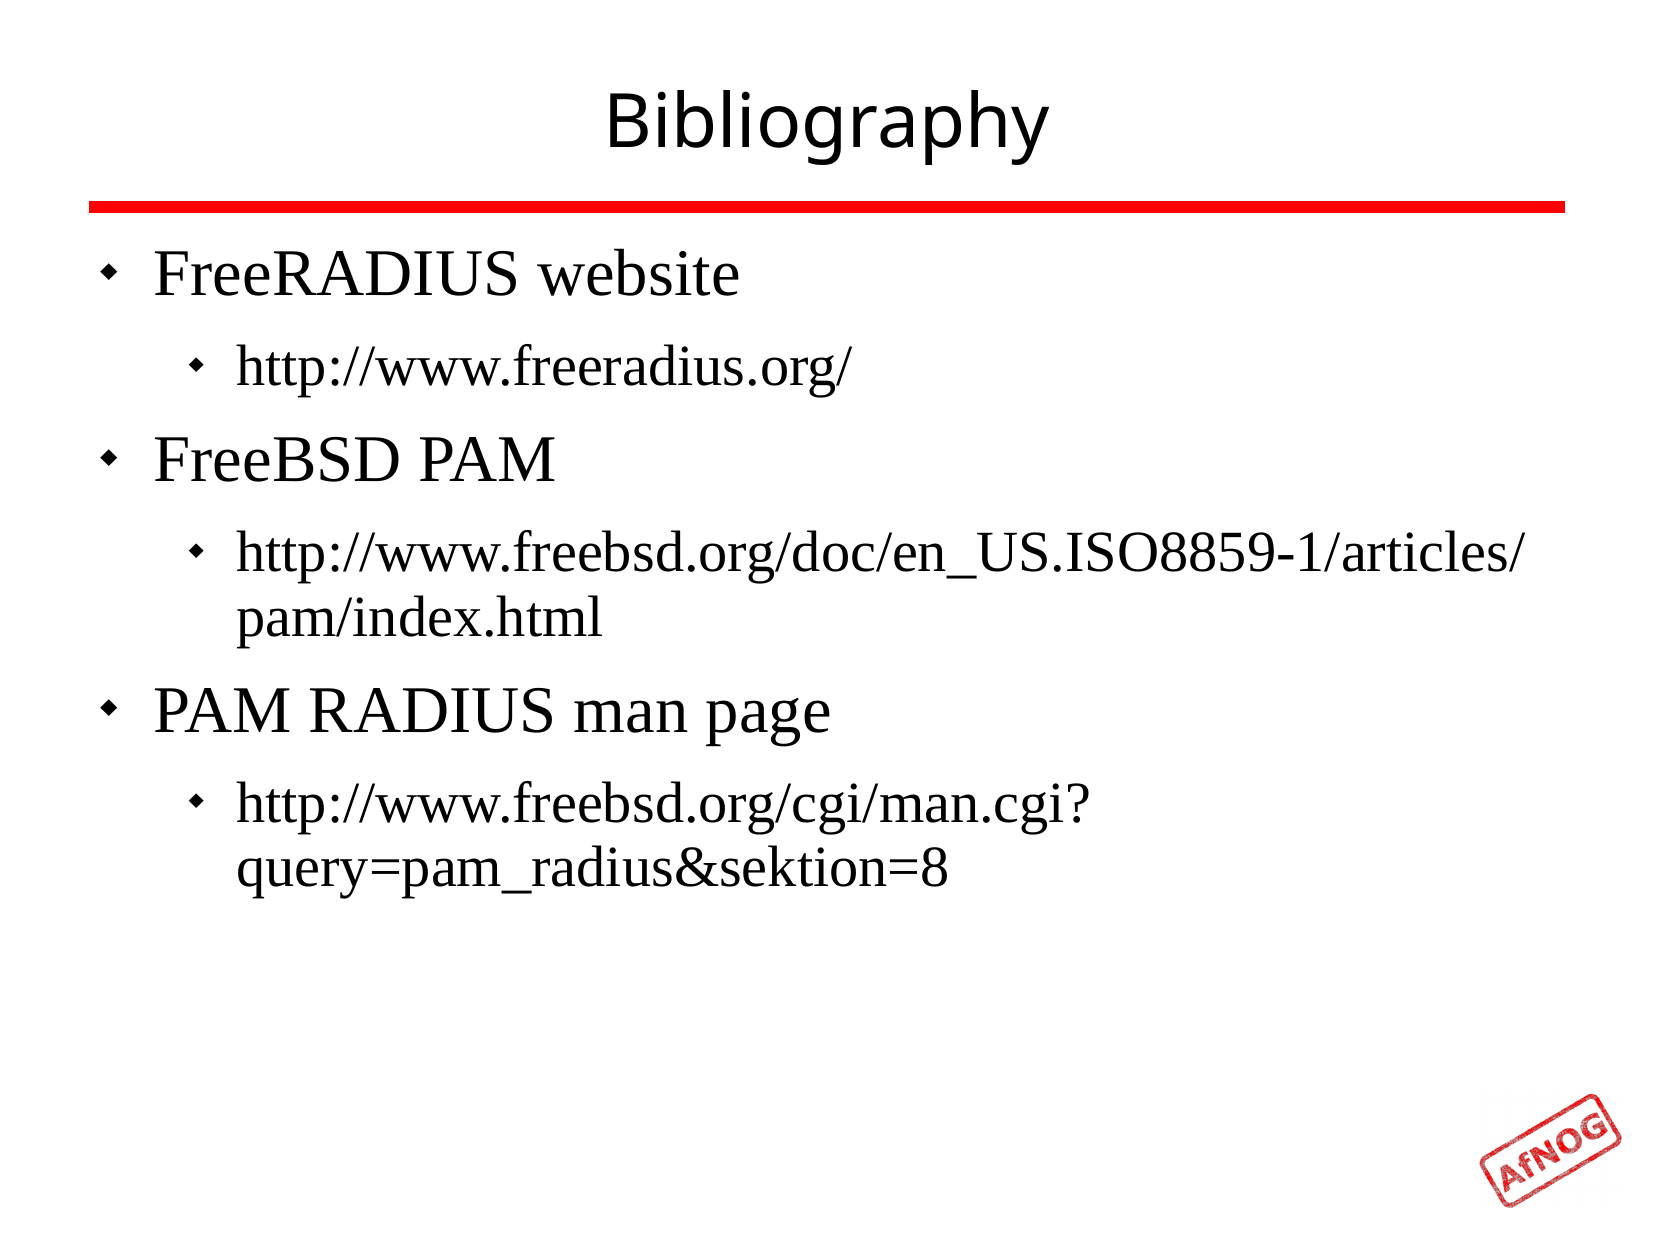

# Bibliography
FreeRADIUS website
http://www.freeradius.org/
FreeBSD PAM
http://www.freebsd.org/doc/en_US.ISO8859-1/articles/pam/index.html
PAM RADIUS man page
http://www.freebsd.org/cgi/man.cgi?query=pam_radius&sektion=8